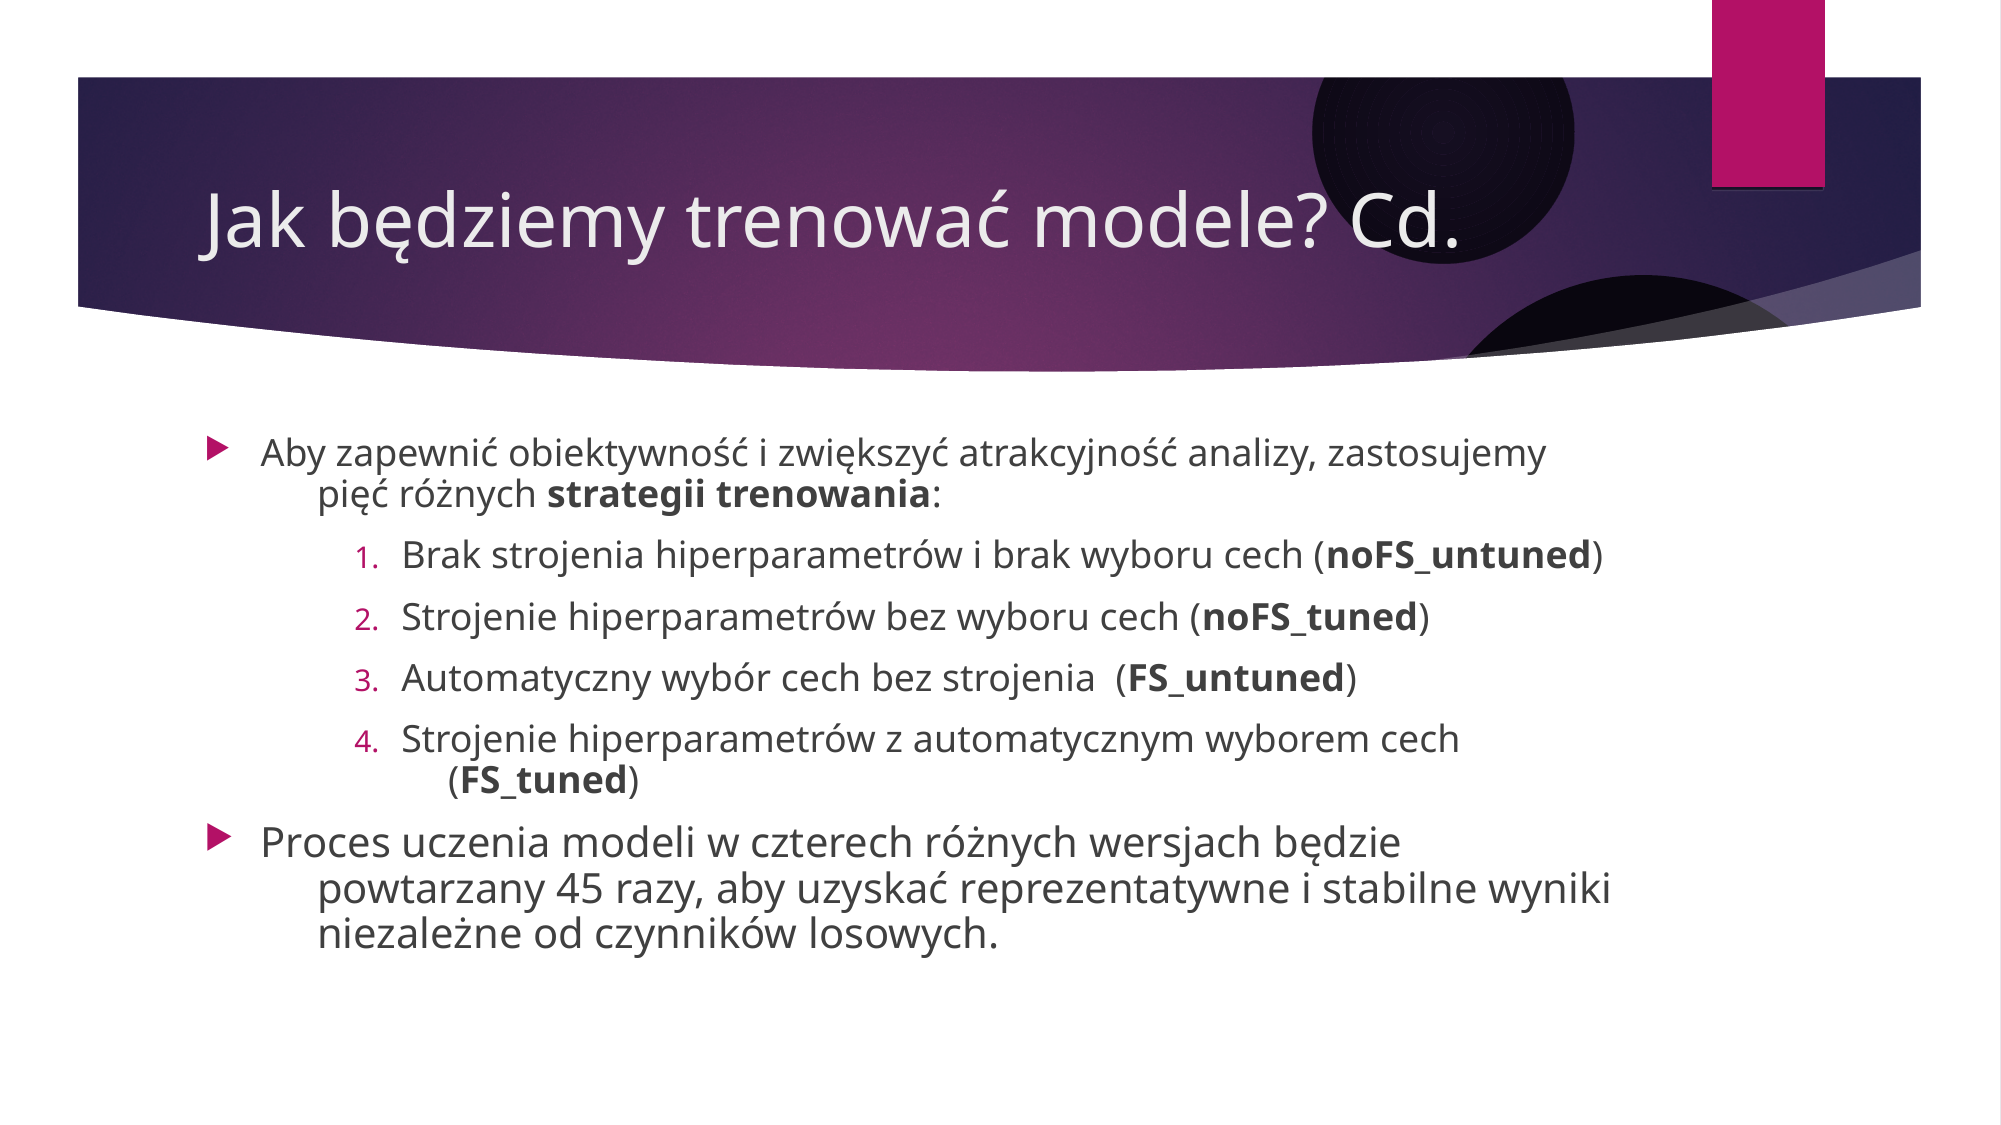

# Jak będziemy trenować modele? Cd.
Aby zapewnić obiektywność i zwiększyć atrakcyjność analizy, zastosujemy pięć różnych strategii trenowania:
Brak strojenia hiperparametrów i brak wyboru cech (noFS_untuned)
Strojenie hiperparametrów bez wyboru cech (noFS_tuned)
Automatyczny wybór cech bez strojenia (FS_untuned)
Strojenie hiperparametrów z automatycznym wyborem cech (FS_tuned)
Proces uczenia modeli w czterech różnych wersjach będzie powtarzany 45 razy, aby uzyskać reprezentatywne i stabilne wyniki niezależne od czynników losowych.